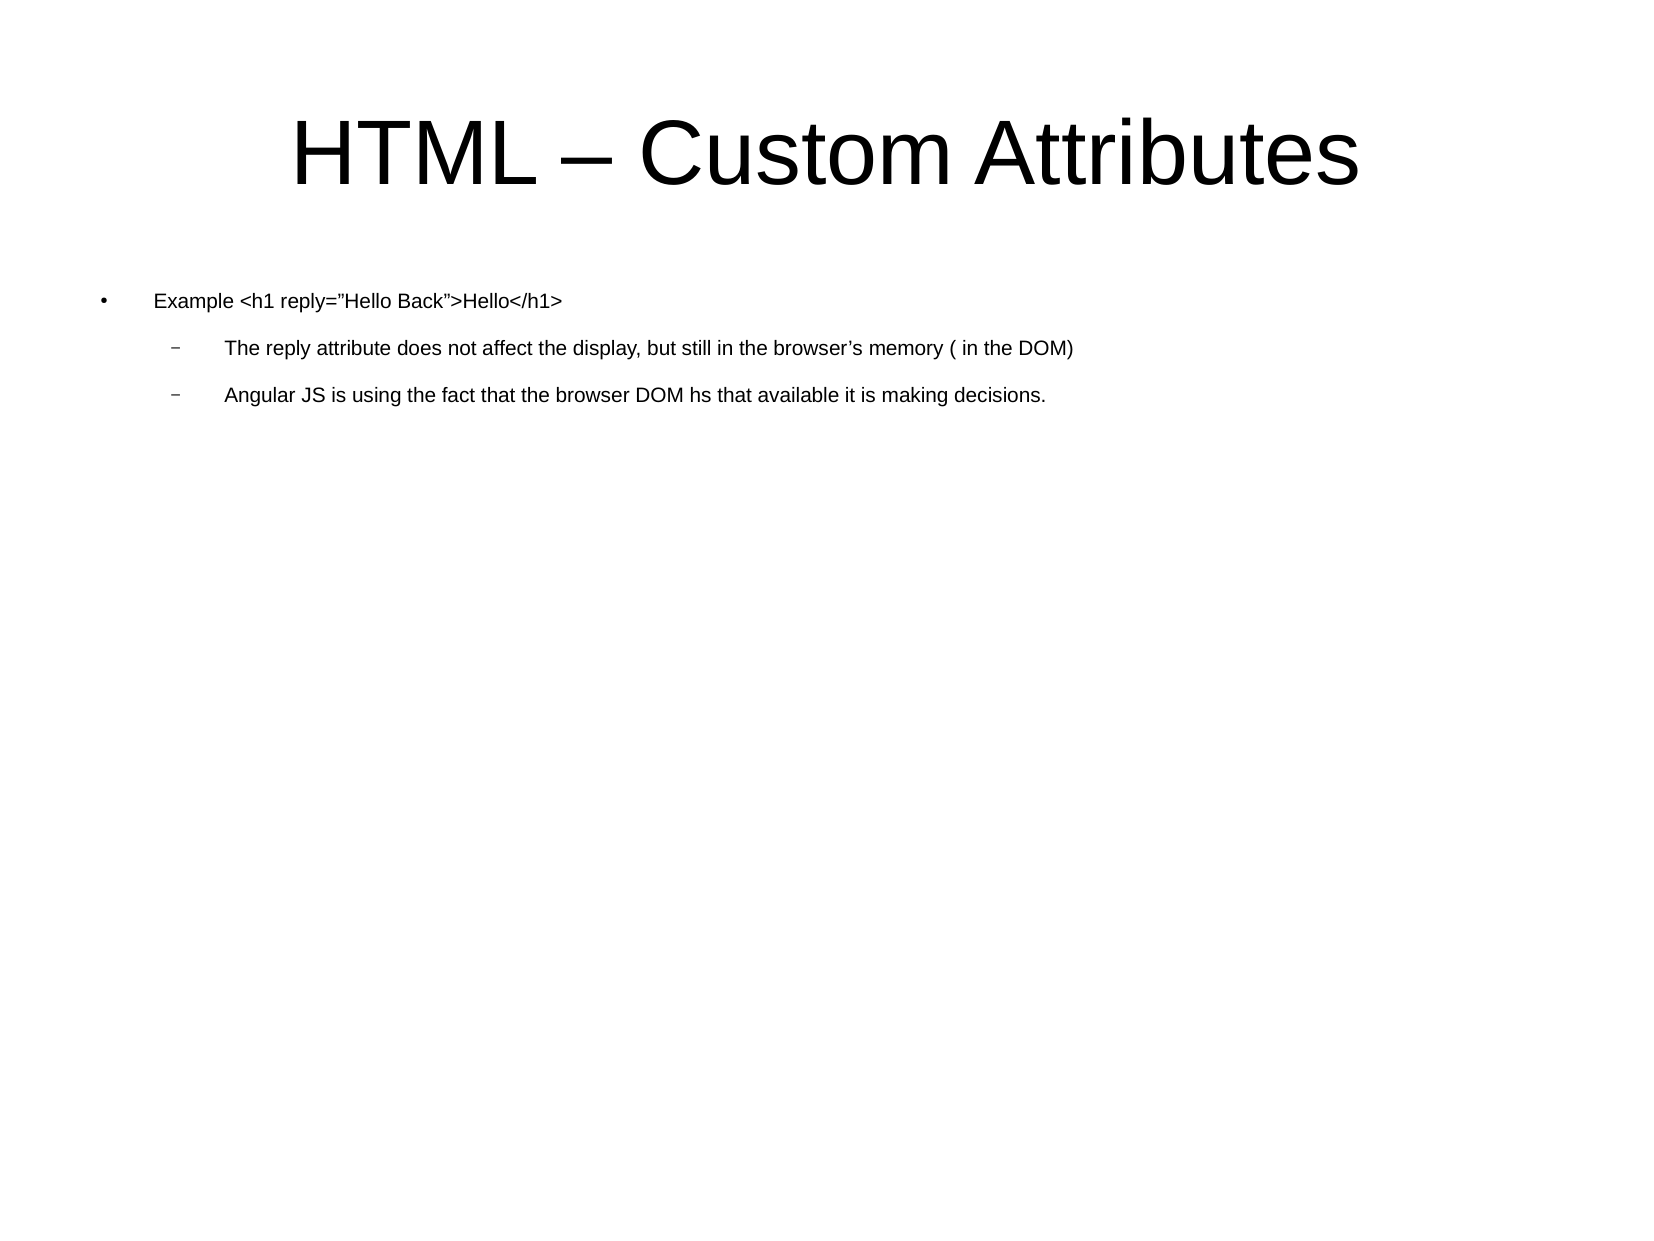

# HTML – Custom Attributes
Example <h1 reply=”Hello Back”>Hello</h1>
The reply attribute does not affect the display, but still in the browser’s memory ( in the DOM)
Angular JS is using the fact that the browser DOM hs that available it is making decisions.